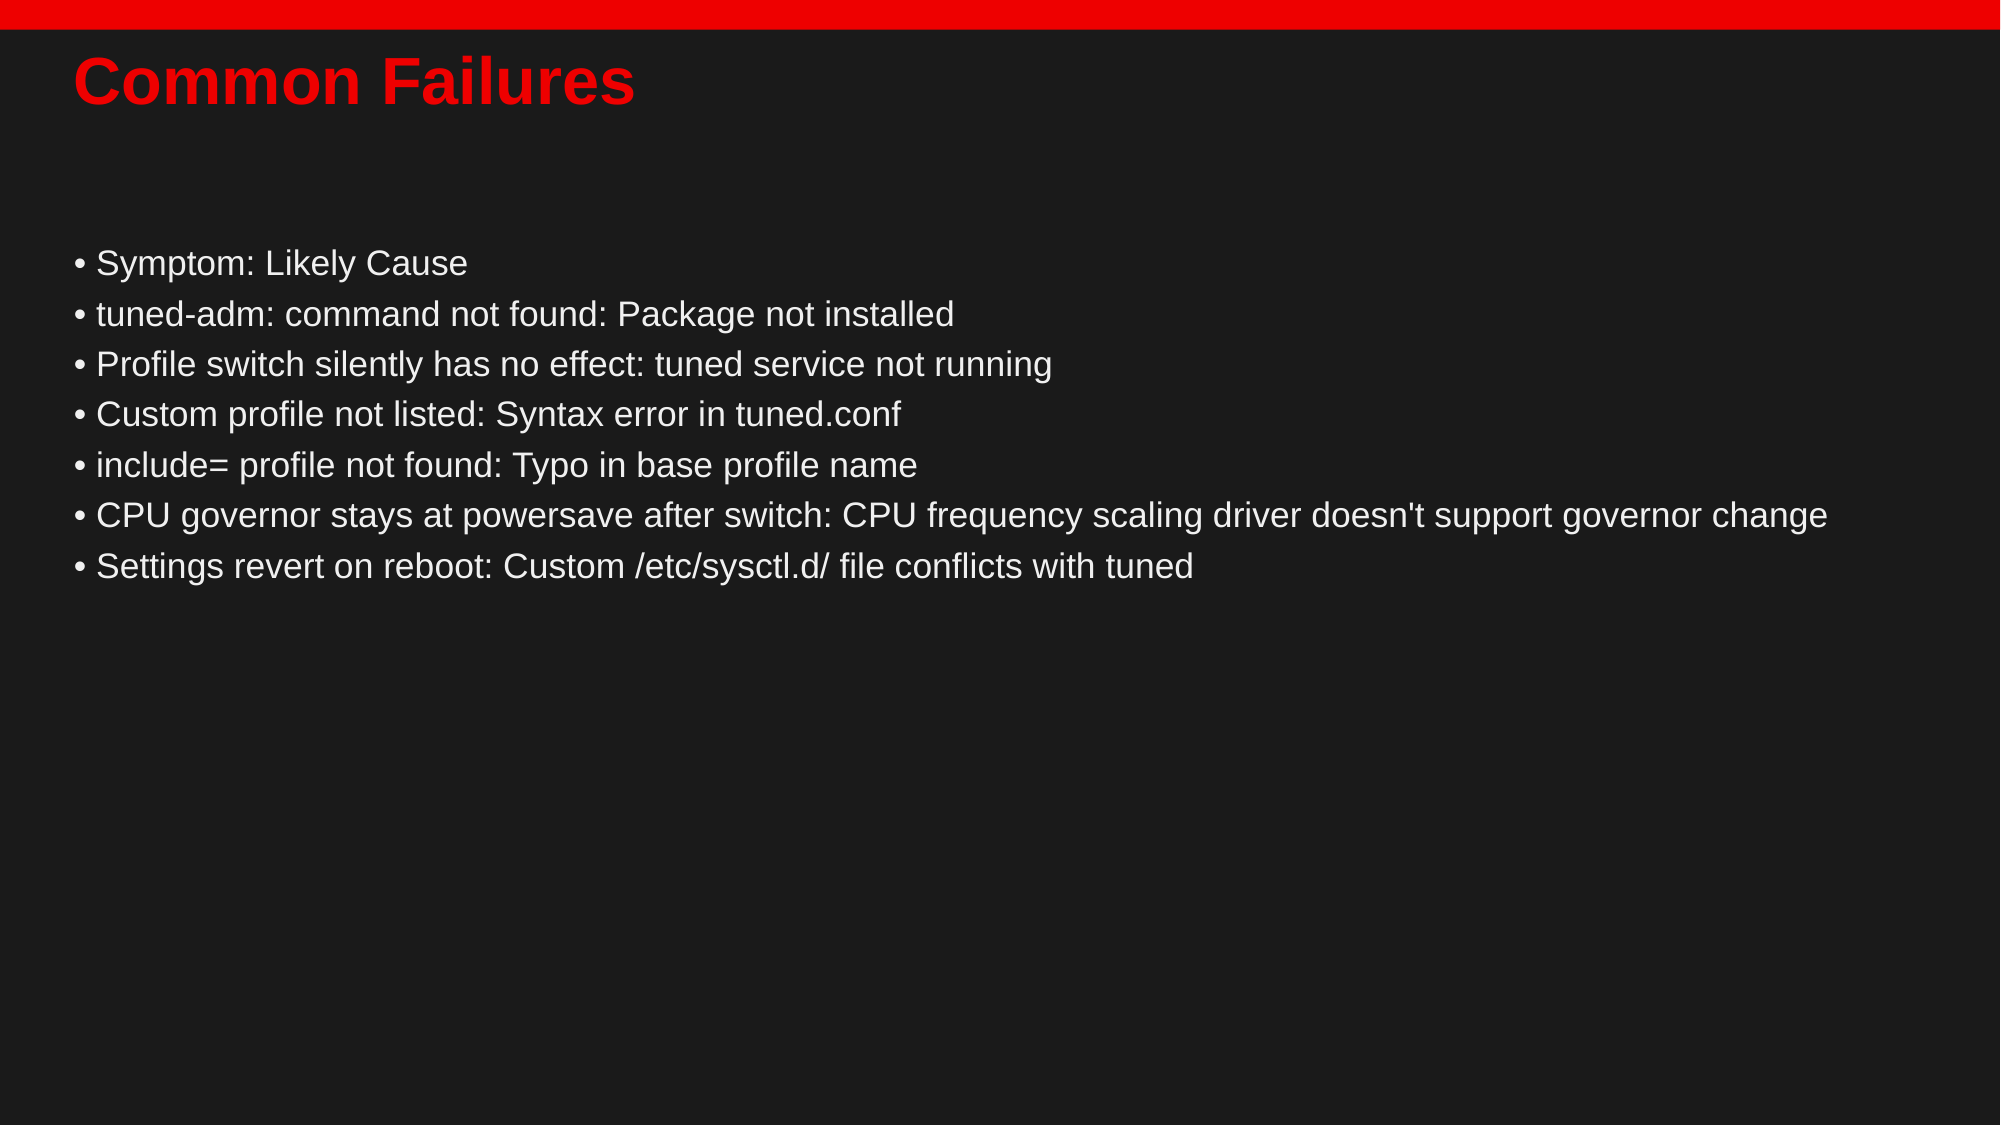

Common Failures
• Symptom: Likely Cause
• tuned-adm: command not found: Package not installed
• Profile switch silently has no effect: tuned service not running
• Custom profile not listed: Syntax error in tuned.conf
• include= profile not found: Typo in base profile name
• CPU governor stays at powersave after switch: CPU frequency scaling driver doesn't support governor change
• Settings revert on reboot: Custom /etc/sysctl.d/ file conflicts with tuned